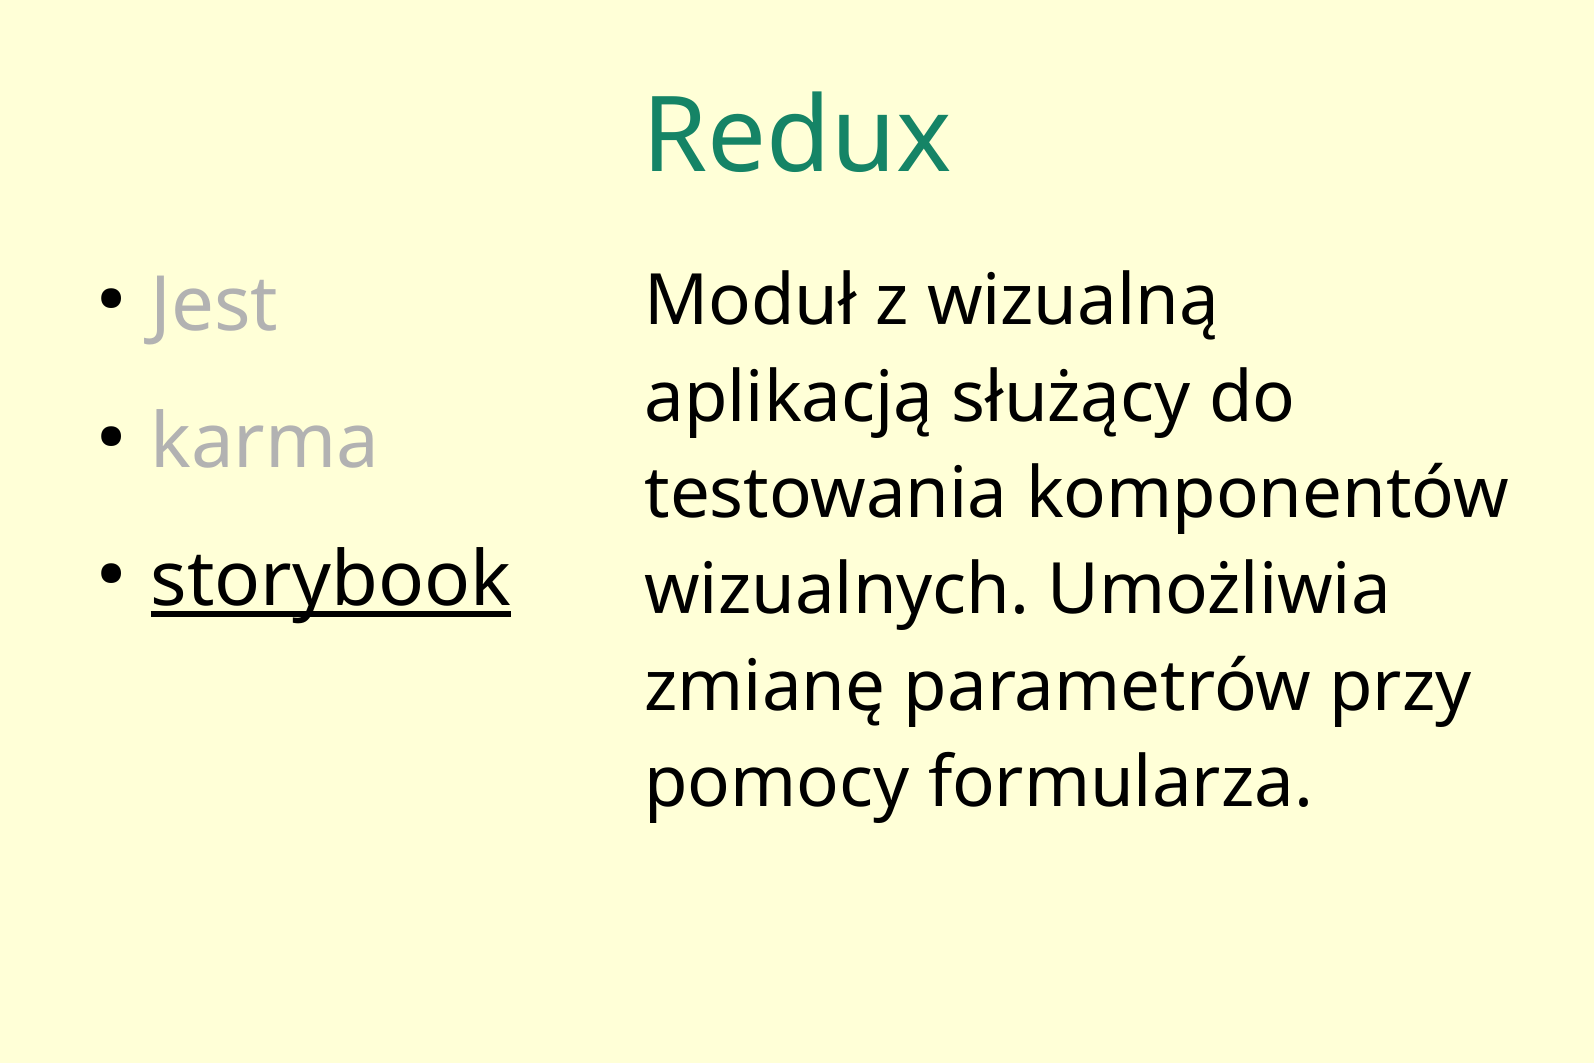

# Redux
Jest
karma
storybook
Moduł z wizualną aplikacją służący do testowania komponentów wizualnych. Umożliwia zmianę parametrów przy pomocy formularza.